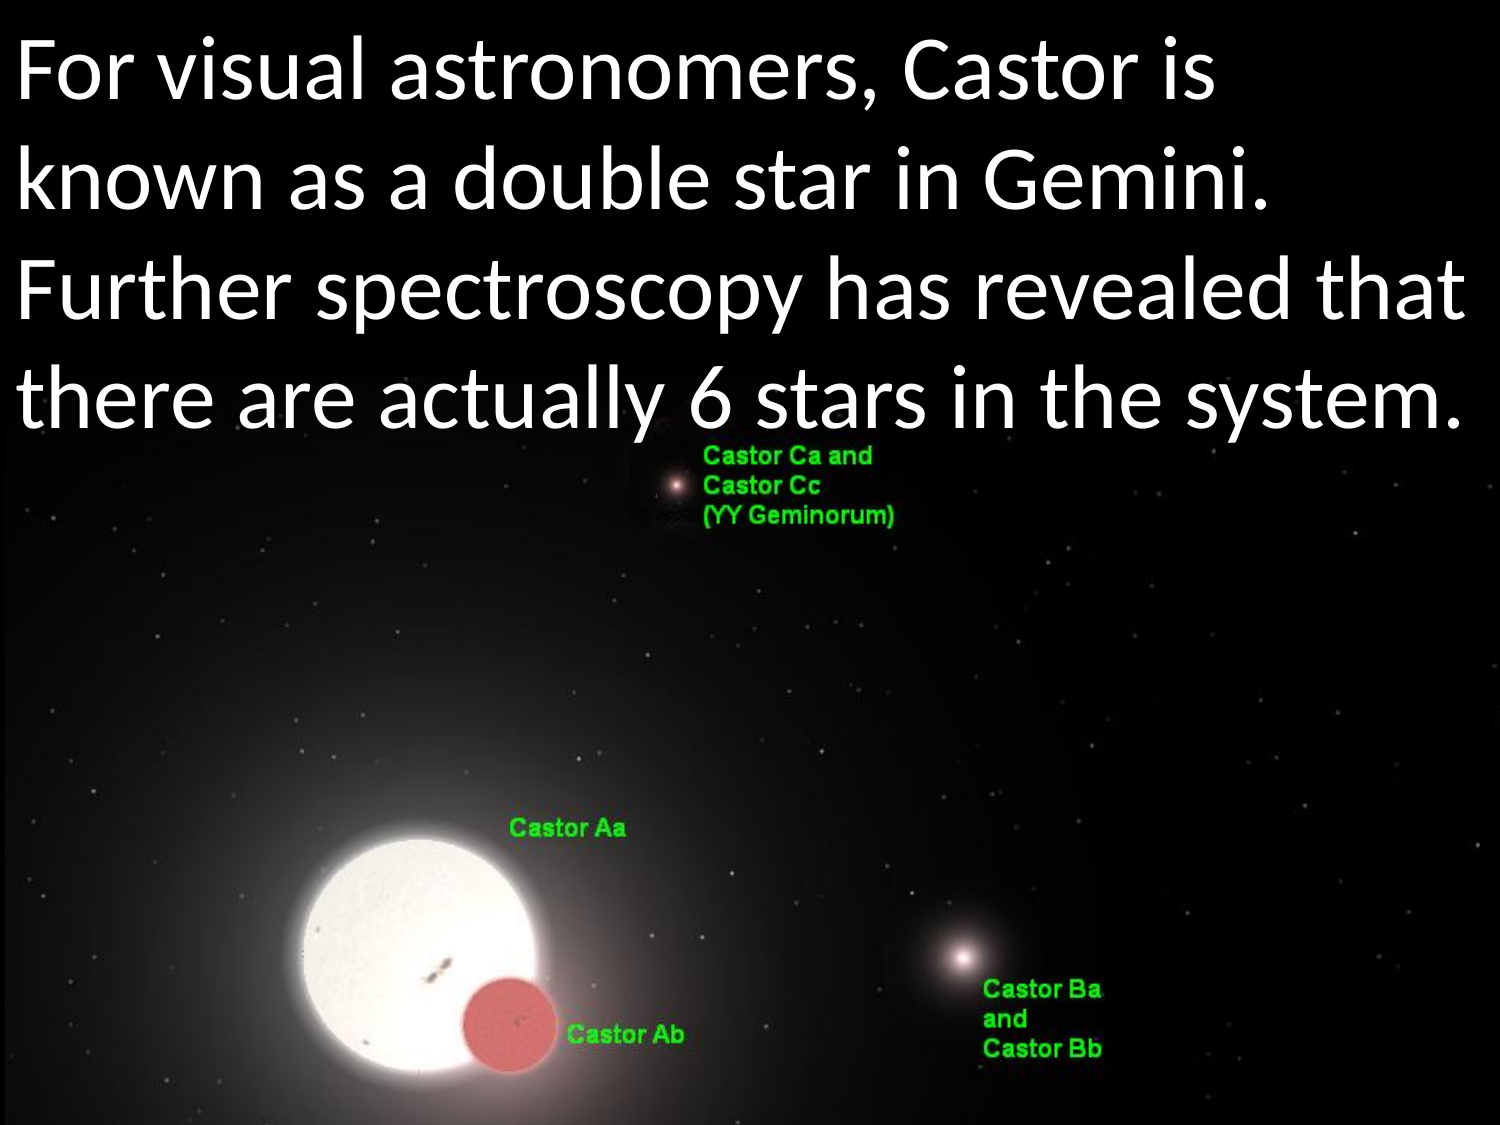

For visual astronomers, Castor is known as a double star in Gemini. Further spectroscopy has revealed that there are actually 6 stars in the system.